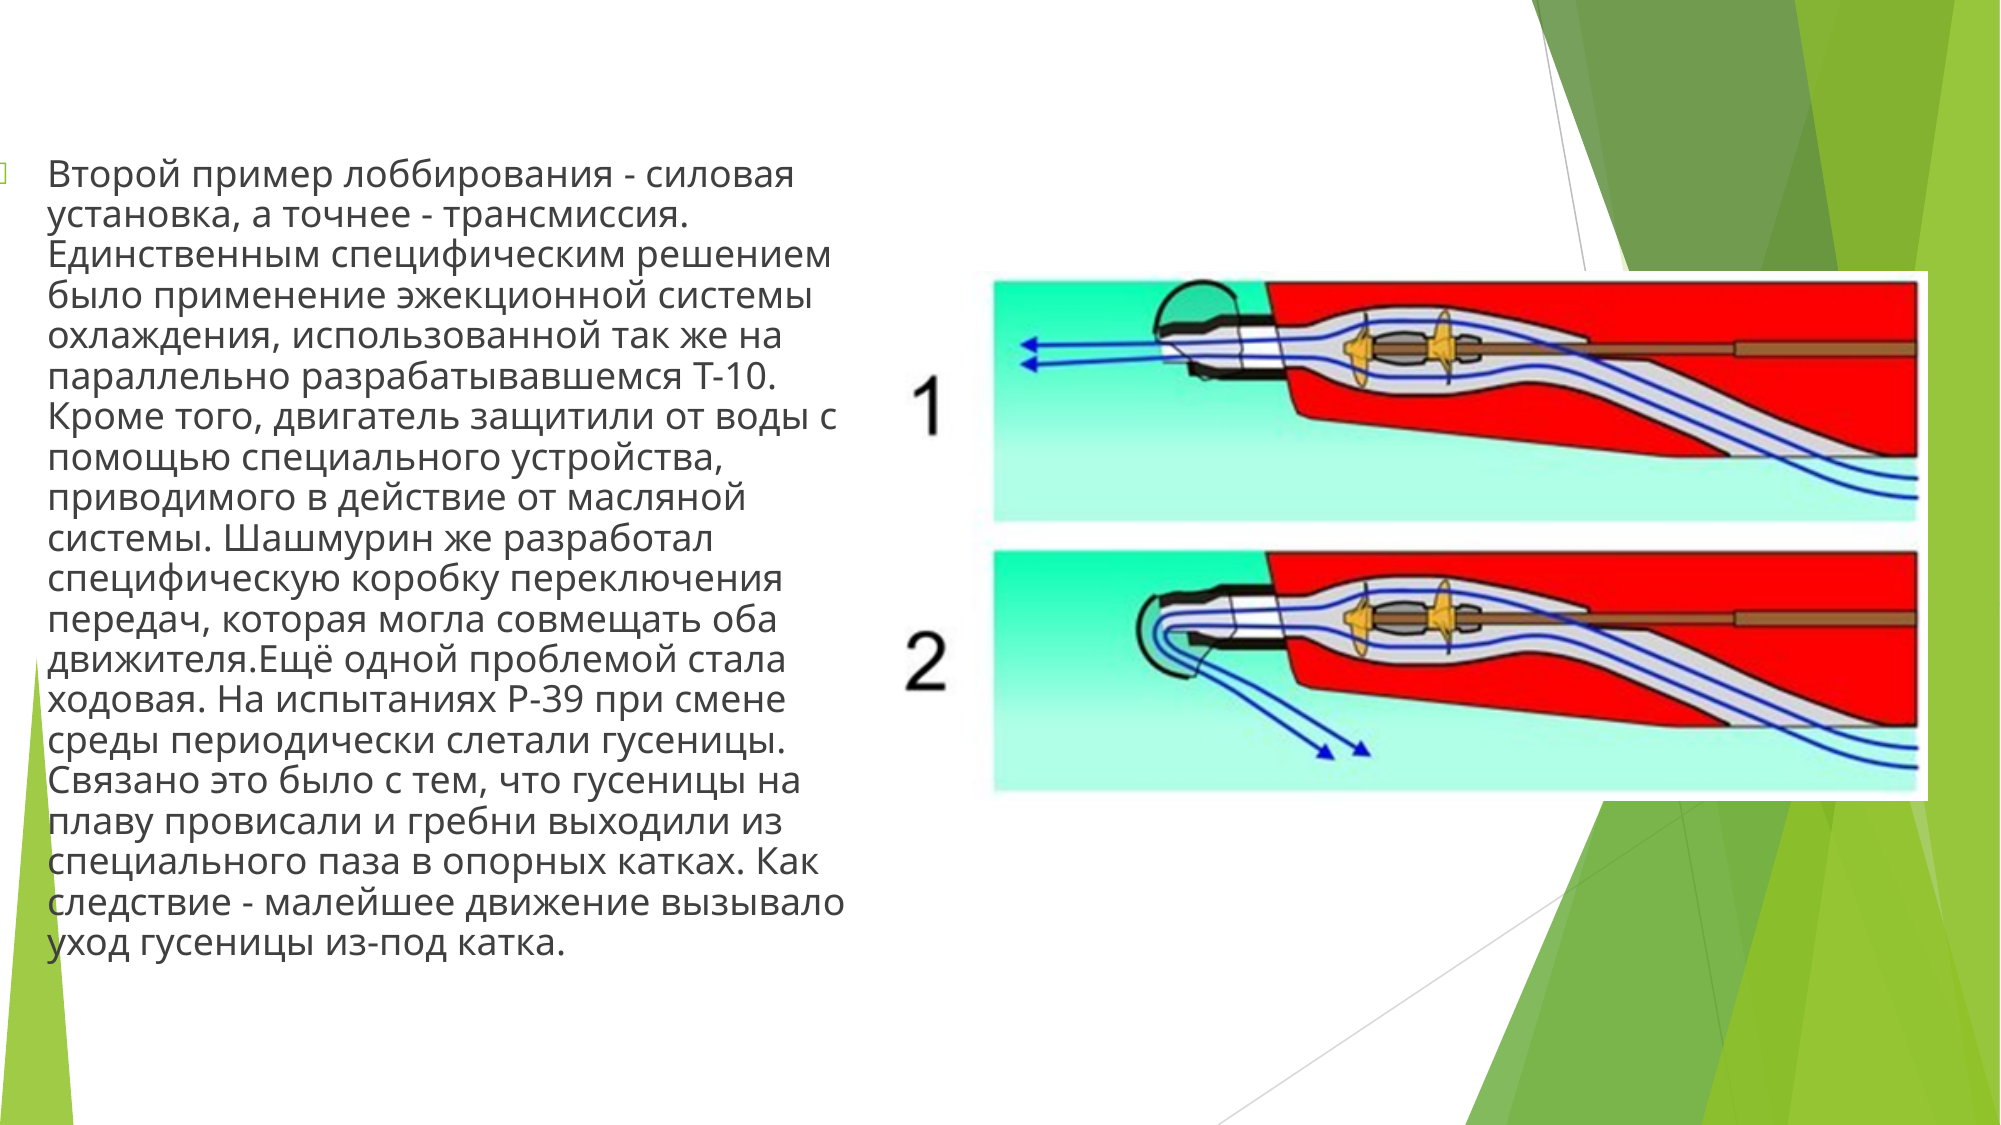

# Второй пример лоббирования - силовая установка, а точнее - трансмиссия. Единственным специфическим решением было применение эжекционной системы охлаждения, использованной так же на параллельно разрабатывавшемся Т-10. Кроме того, двигатель защитили от воды с помощью специального устройства, приводимого в действие от масляной системы. Шашмурин же разработал специфическую коробку переключения передач, которая могла совмещать оба движителя.Ещё одной проблемой стала ходовая. На испытаниях Р-39 при смене среды периодически слетали гусеницы. Связано это было с тем, что гусеницы на плаву провисали и гребни выходили из специального паза в опорных катках. Как следствие - малейшее движение вызывало уход гусеницы из-под катка.